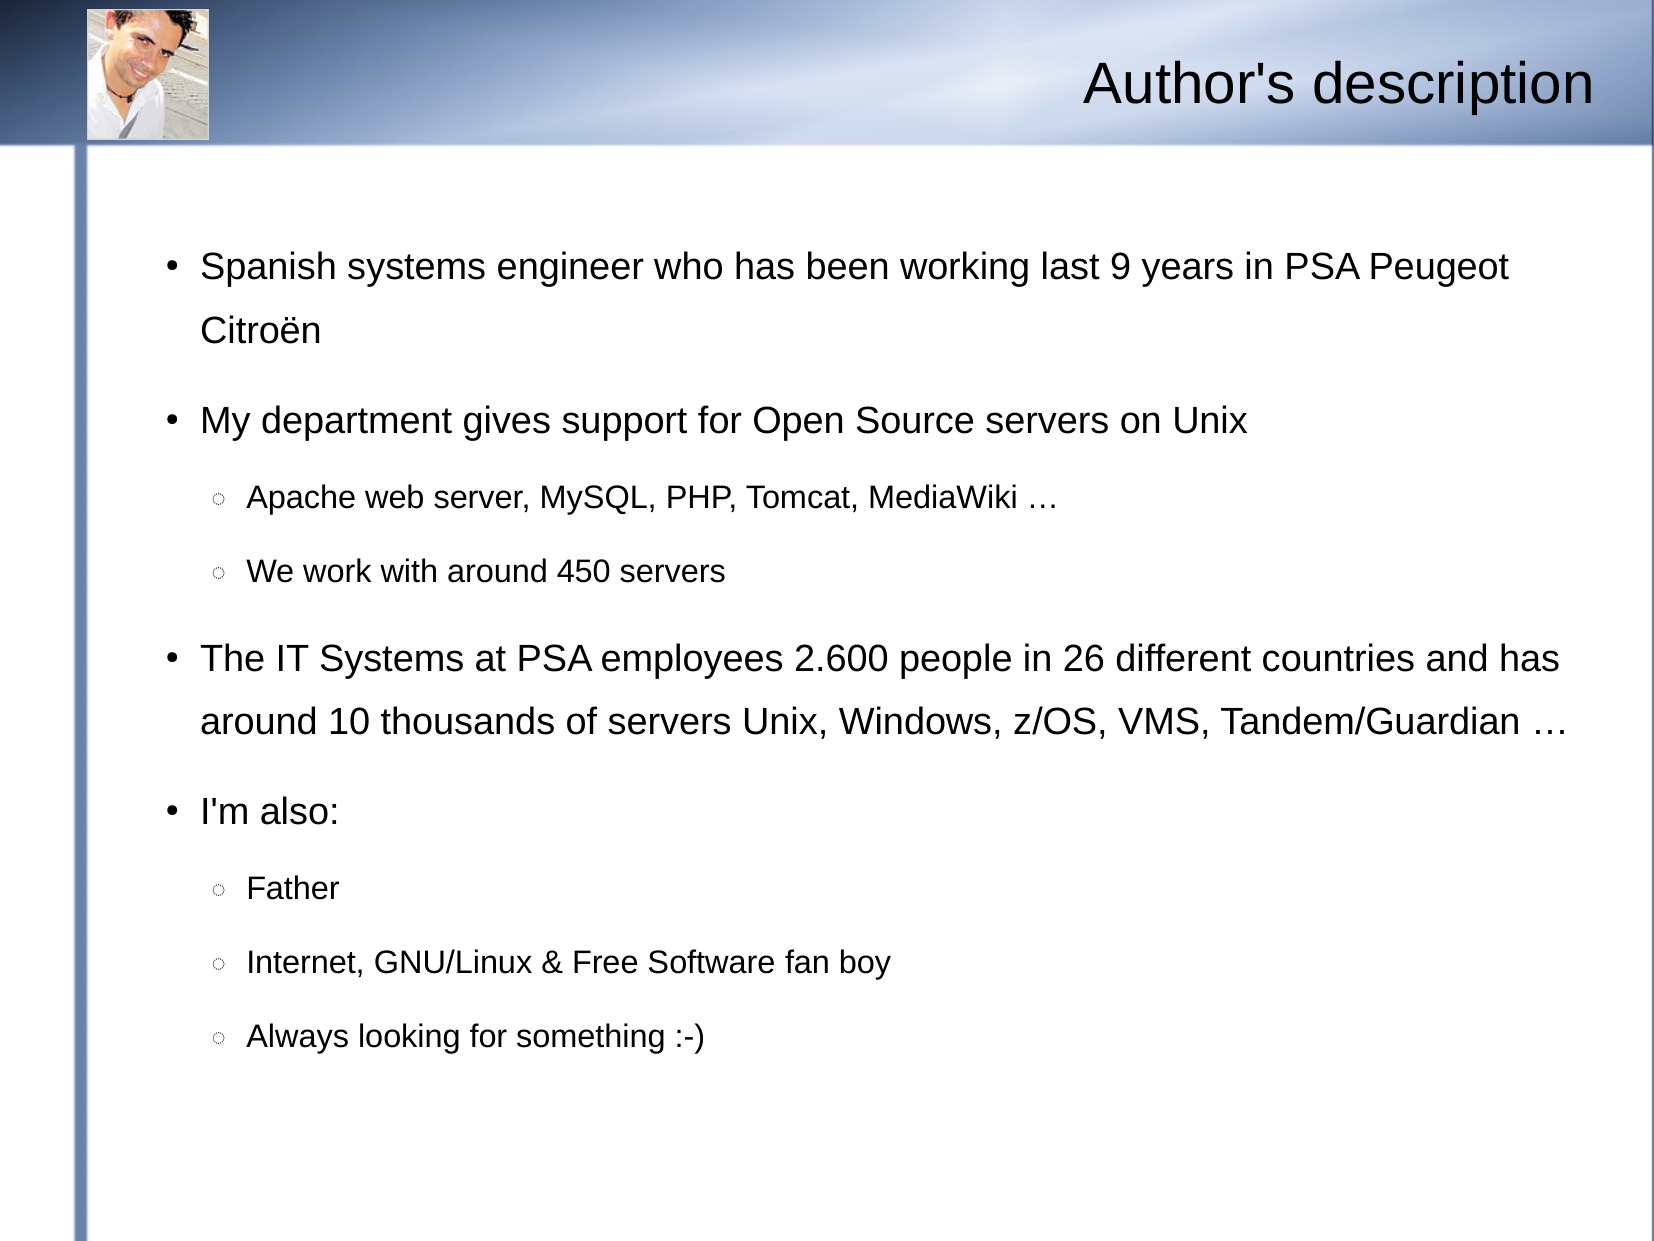

# Author's description
Spanish systems engineer who has been working last 9 years in PSA Peugeot Citroën
My department gives support for Open Source servers on Unix
Apache web server, MySQL, PHP, Tomcat, MediaWiki …
We work with around 450 servers
The IT Systems at PSA employees 2.600 people in 26 different countries and has around 10 thousands of servers Unix, Windows, z/OS, VMS, Tandem/Guardian …
I'm also:
Father
Internet, GNU/Linux & Free Software fan boy
Always looking for something :-)